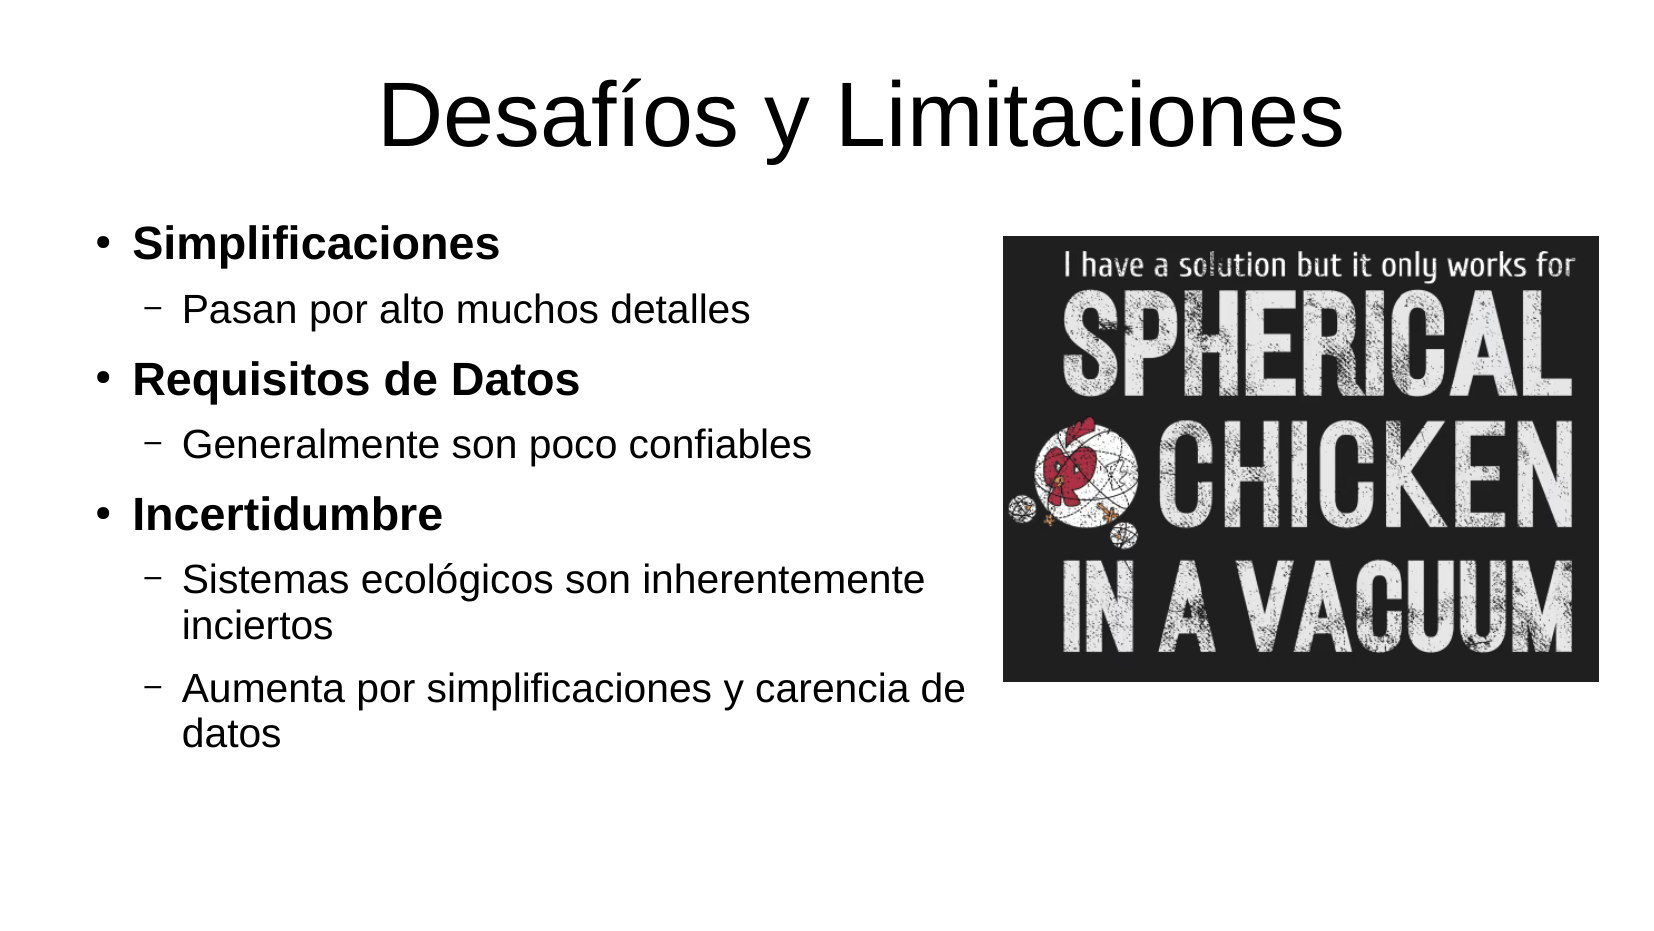

# Desafíos y Limitaciones
Simplificaciones
Pasan por alto muchos detalles
Requisitos de Datos
Generalmente son poco confiables
Incertidumbre
Sistemas ecológicos son inherentemente inciertos
Aumenta por simplificaciones y carencia de datos